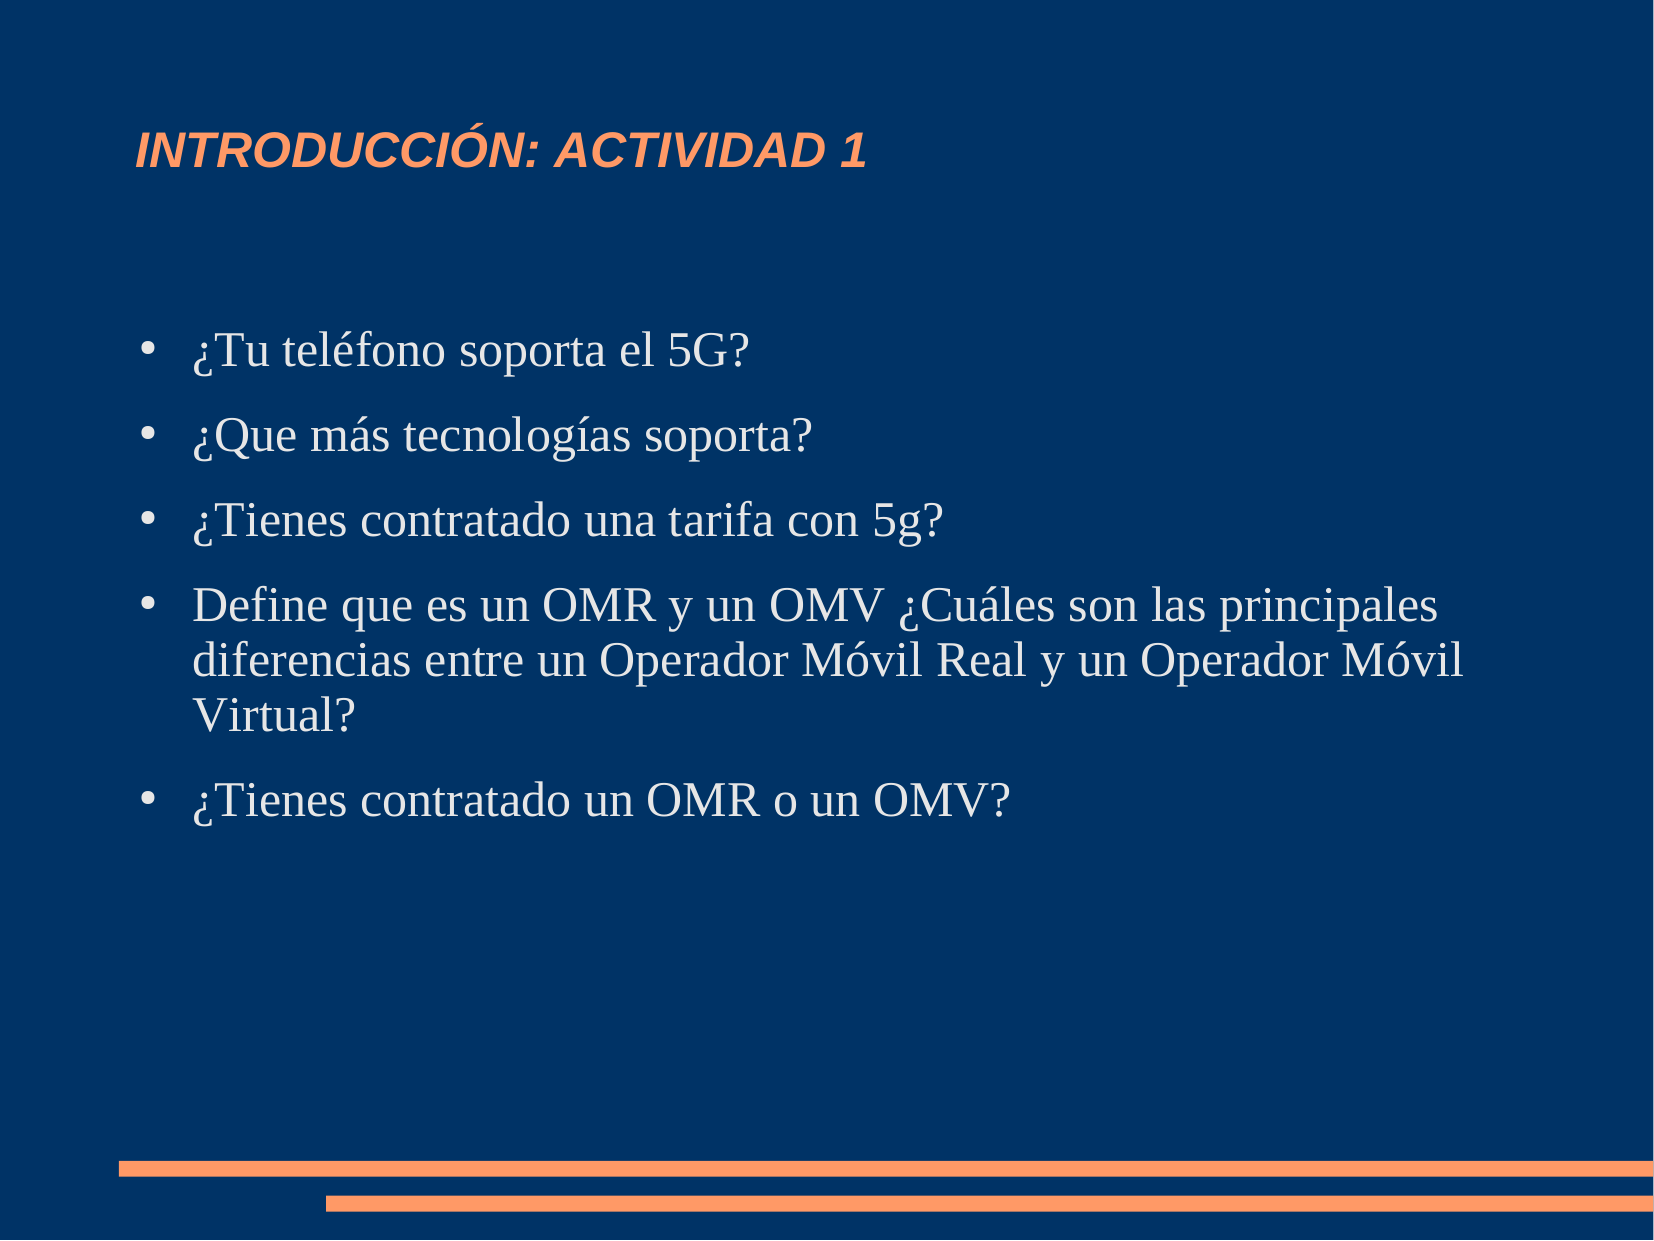

# INTRODUCCIÓN: ACTIVIDAD 1
¿Tu teléfono soporta el 5G?
¿Que más tecnologías soporta?
¿Tienes contratado una tarifa con 5g?
Define que es un OMR y un OMV ¿Cuáles son las principales diferencias entre un Operador Móvil Real y un Operador Móvil Virtual?
¿Tienes contratado un OMR o un OMV?